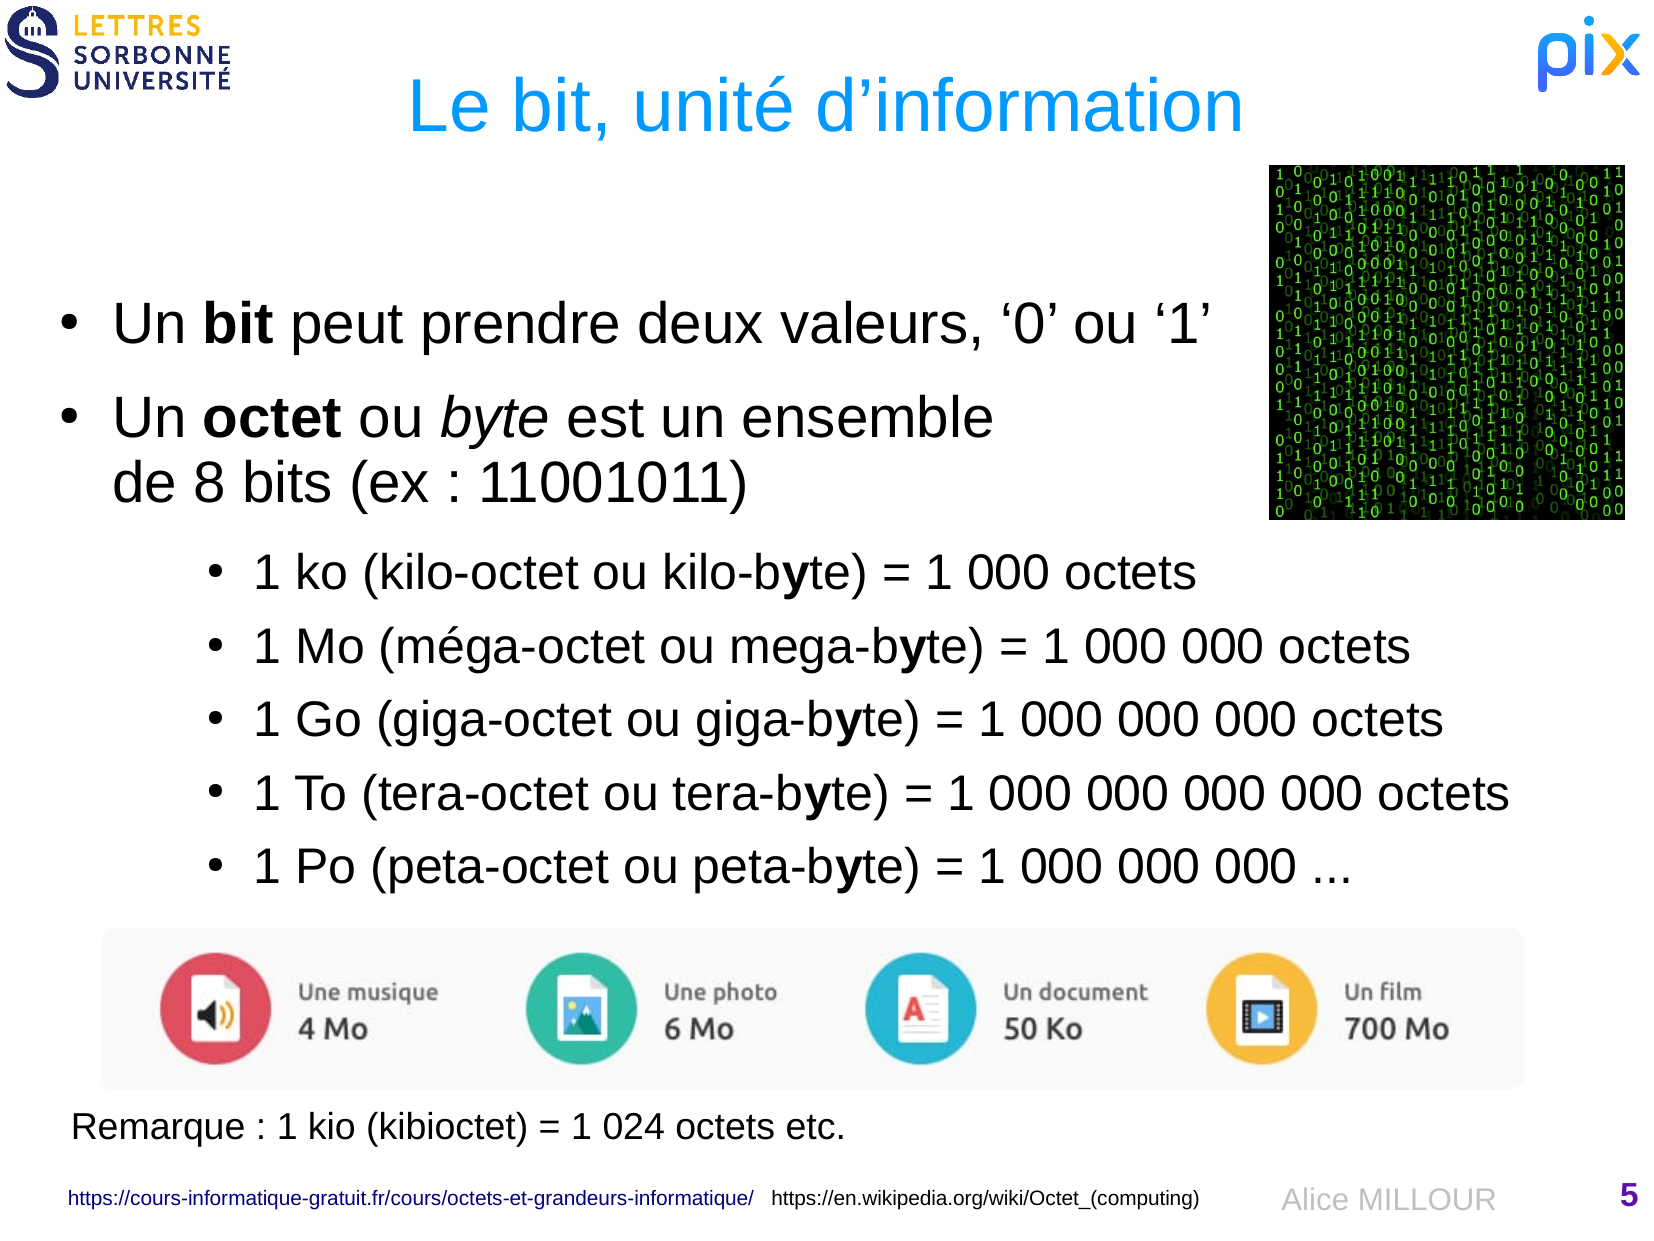

# Le bit, unité d’information
Un bit peut prendre deux valeurs, ‘0’ ou ‘1’
Un octet ou byte est un ensemble
de 8 bits (ex : 11001011)
1 ko (kilo-octet ou kilo-byte) = 1 000 octets
1 Mo (méga-octet ou mega-byte) = 1 000 000 octets
1 Go (giga-octet ou giga-byte) = 1 000 000 000 octets
1 To (tera-octet ou tera-byte) = 1 000 000 000 000 octets
1 Po (peta-octet ou peta-byte) = 1 000 000 000 ...
Remarque : 1 kio (kibioctet) = 1 024 octets etc.
https://cours-informatique-gratuit.fr/cours/octets-et-grandeurs-informatique/ https://en.wikipedia.org/wiki/Octet_(computing)